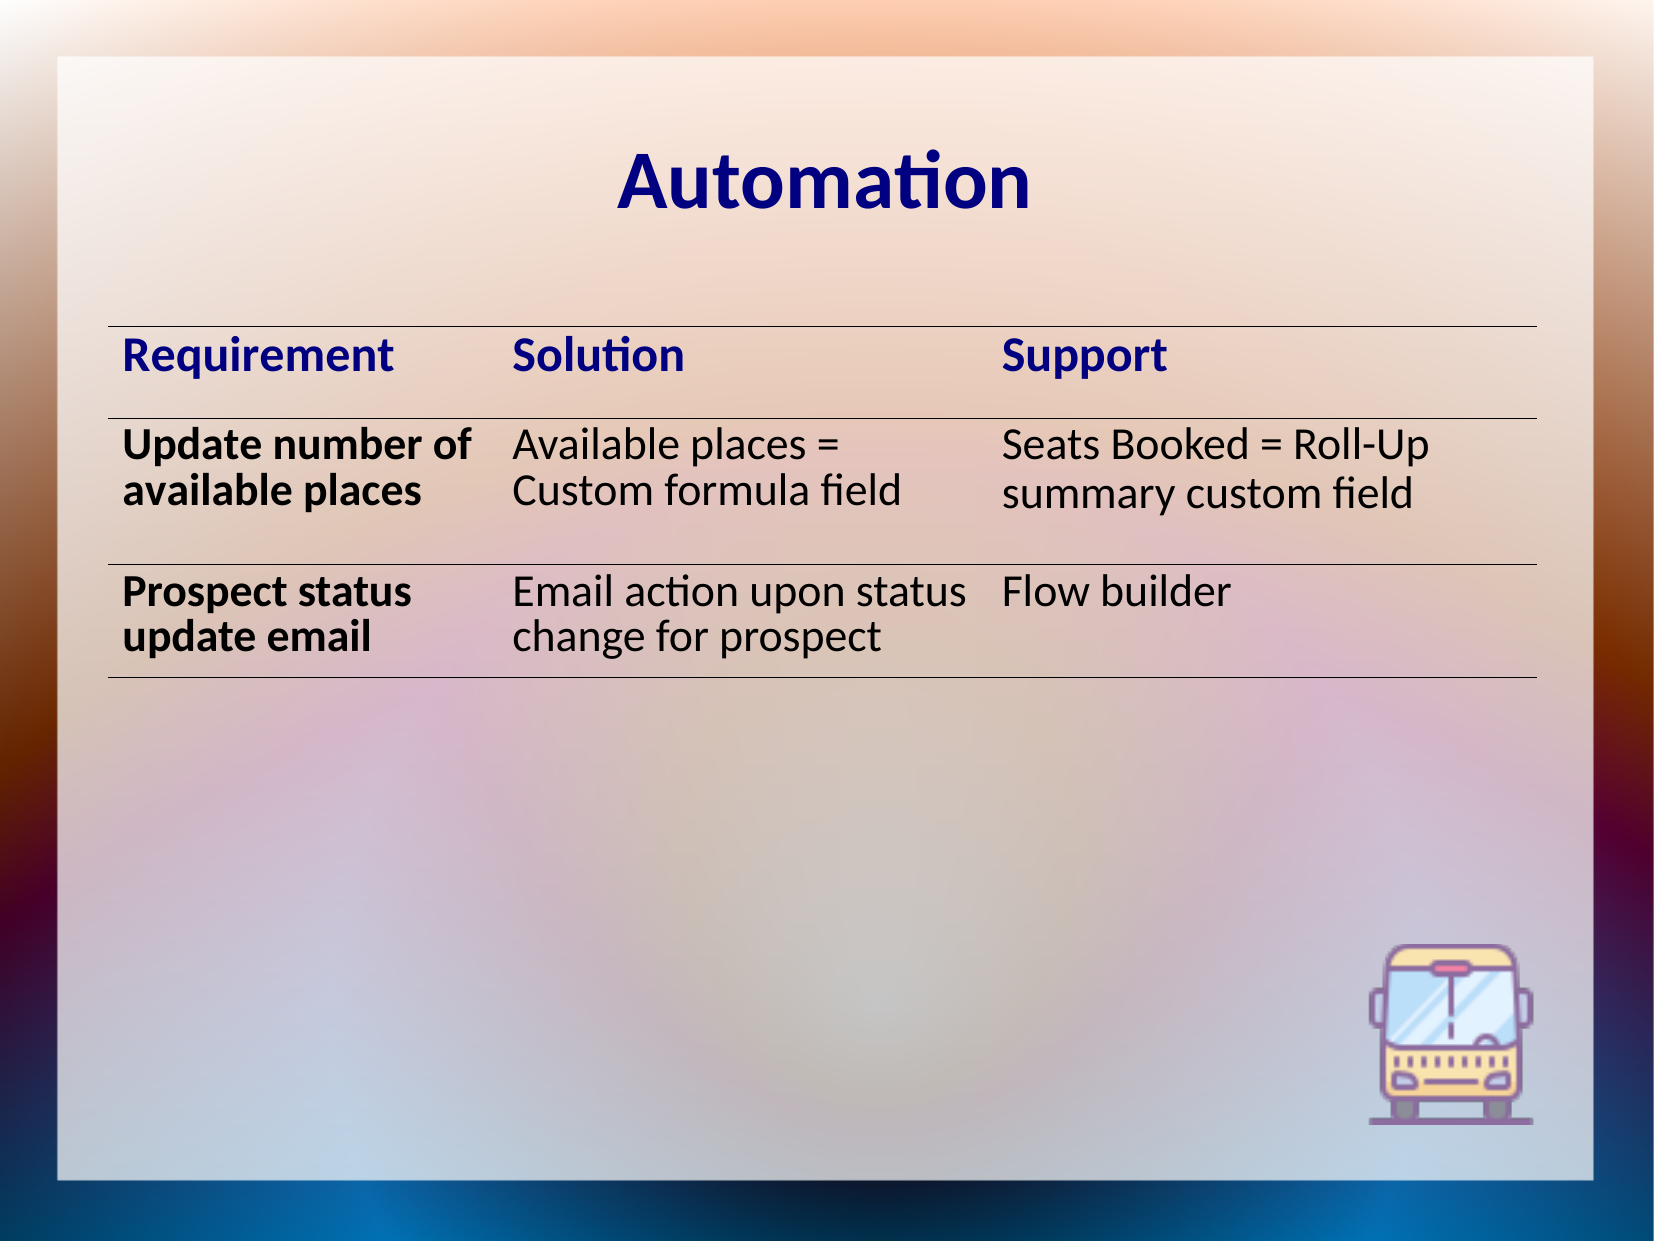

# Automation
| Requirement | Solution | Support |
| --- | --- | --- |
| Update number of available places | Available places = Custom formula field | Seats Booked = Roll-Up summary custom field |
| Prospect status update email | Email action upon status change for prospect | Flow builder |